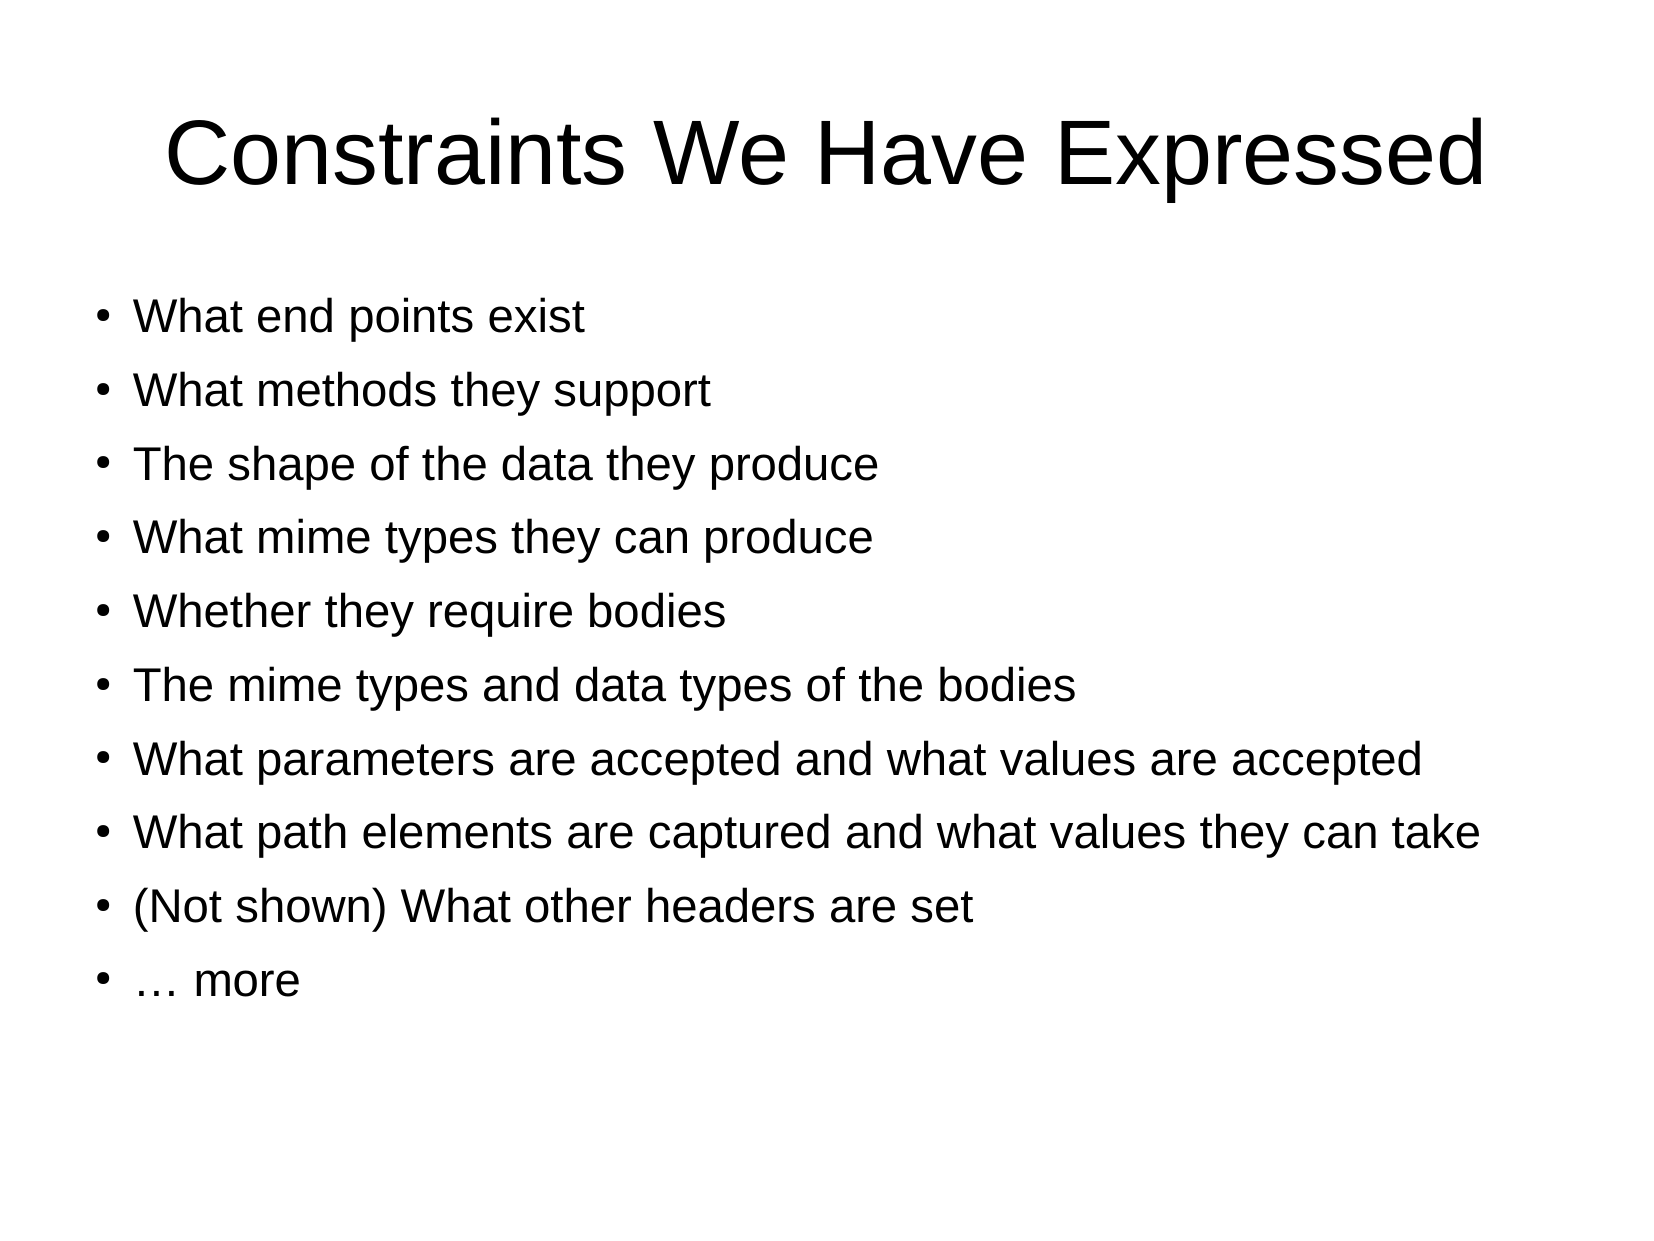

# Constraints We Have Expressed
What end points exist
What methods they support
The shape of the data they produce
What mime types they can produce
Whether they require bodies
The mime types and data types of the bodies
What parameters are accepted and what values are accepted
What path elements are captured and what values they can take
(Not shown) What other headers are set
… more